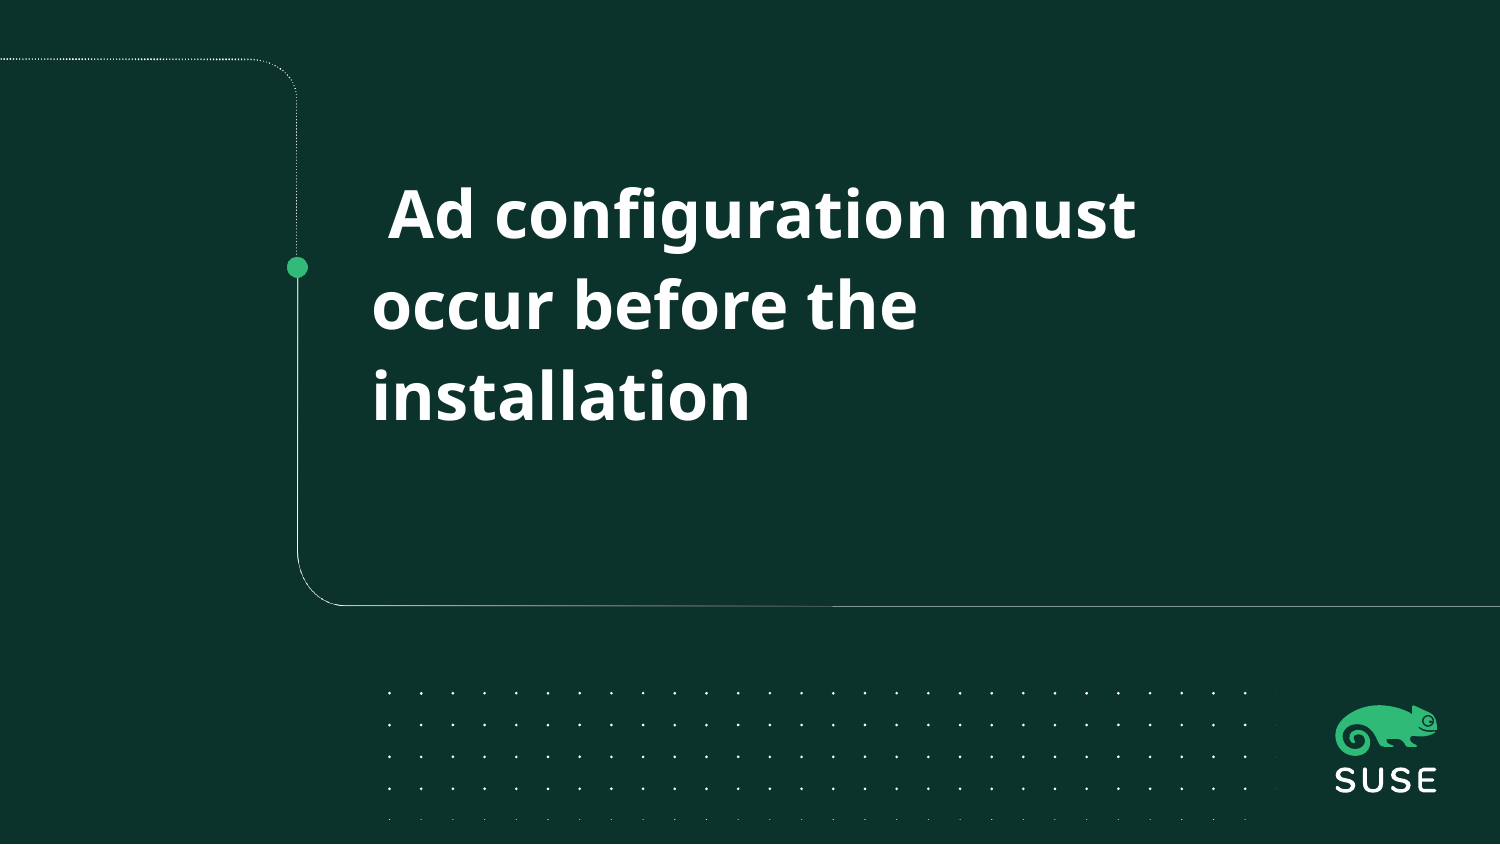

# Ad configuration must occur before the installation